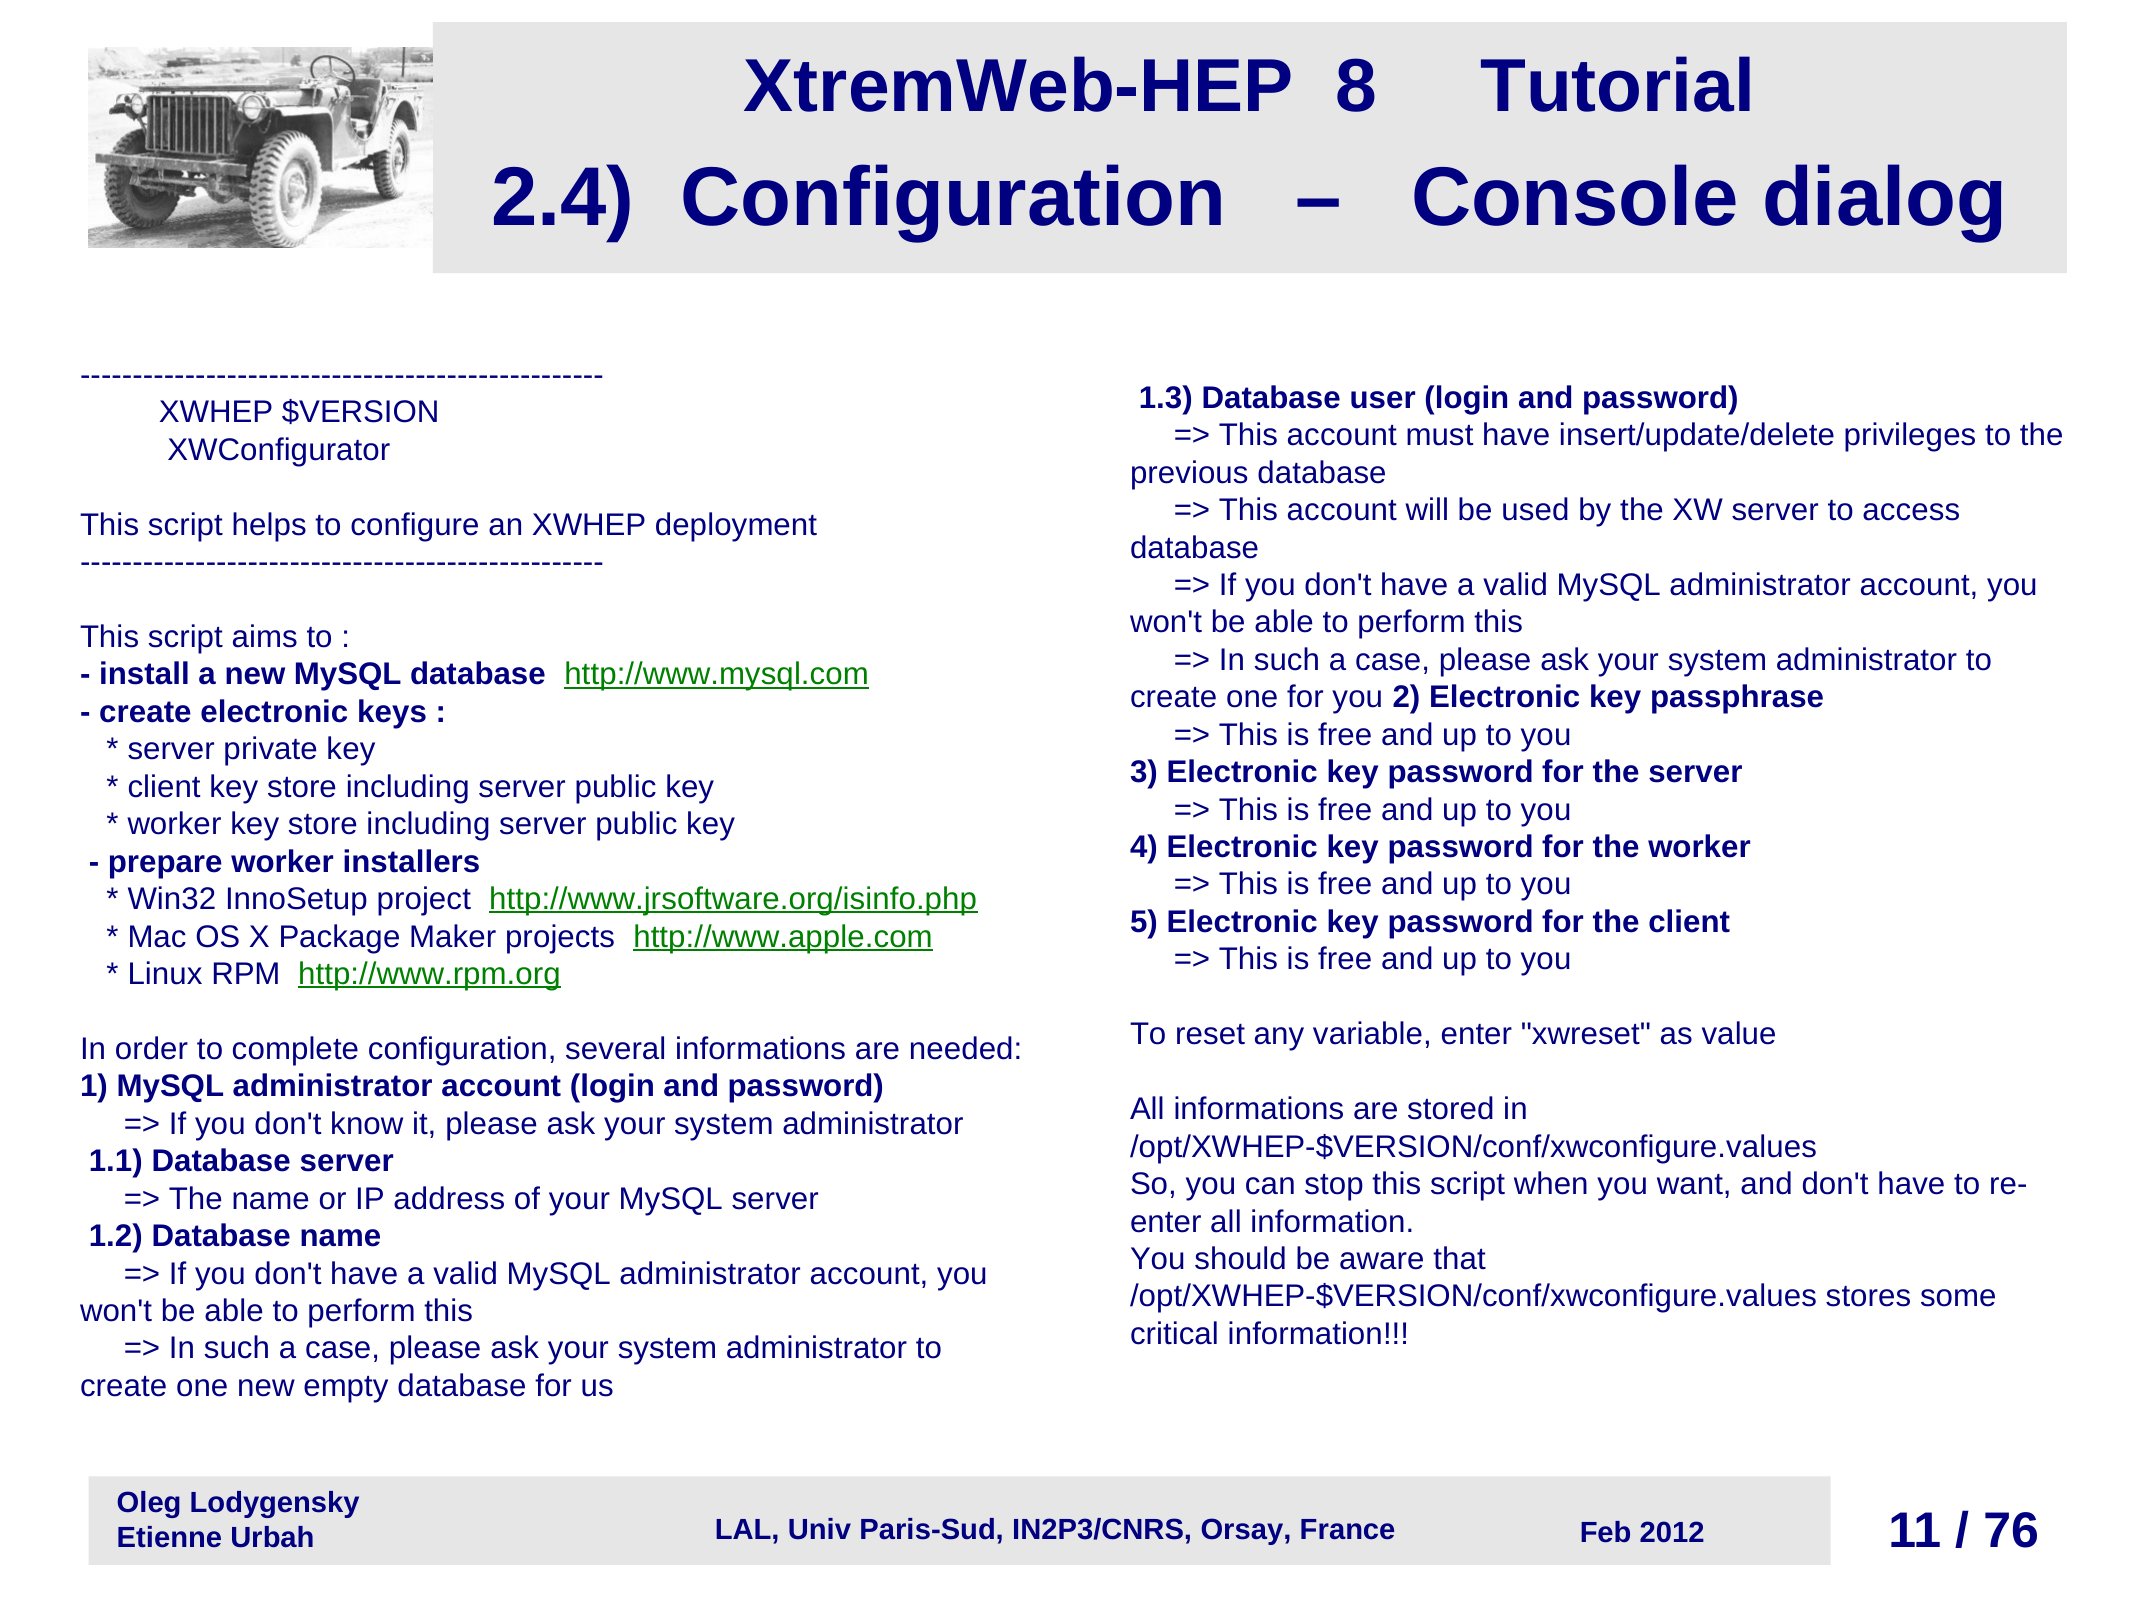

# 2.4) Configuration – Console dialog
--------------------------------------------------
 XWHEP $VERSION
 XWConfigurator
This script helps to configure an XWHEP deployment --------------------------------------------------
This script aims to :
- install a new MySQL database http://www.mysql.com
- create electronic keys :
 * server private key
 * client key store including server public key
 * worker key store including server public key
 - prepare worker installers
 * Win32 InnoSetup project http://www.jrsoftware.org/isinfo.php
 * Mac OS X Package Maker projects http://www.apple.com
 * Linux RPM http://www.rpm.org
In order to complete configuration, several informations are needed:
1) MySQL administrator account (login and password)
 => If you don't know it, please ask your system administrator
 1.1) Database server
 => The name or IP address of your MySQL server
 1.2) Database name
 => If you don't have a valid MySQL administrator account, you won't be able to perform this
 => In such a case, please ask your system administrator to create one new empty database for us
 1.3) Database user (login and password)
 => This account must have insert/update/delete privileges to the previous database
 => This account will be used by the XW server to access database
 => If you don't have a valid MySQL administrator account, you won't be able to perform this
 => In such a case, please ask your system administrator to create one for you 2) Electronic key passphrase
 => This is free and up to you
3) Electronic key password for the server
 => This is free and up to you
4) Electronic key password for the worker
 => This is free and up to you
5) Electronic key password for the client
 => This is free and up to you
To reset any variable, enter "xwreset" as value
All informations are stored in /opt/XWHEP-$VERSION/conf/xwconfigure.values
So, you can stop this script when you want, and don't have to re-enter all information.
You should be aware that /opt/XWHEP-$VERSION/conf/xwconfigure.values stores some critical information!!!
11